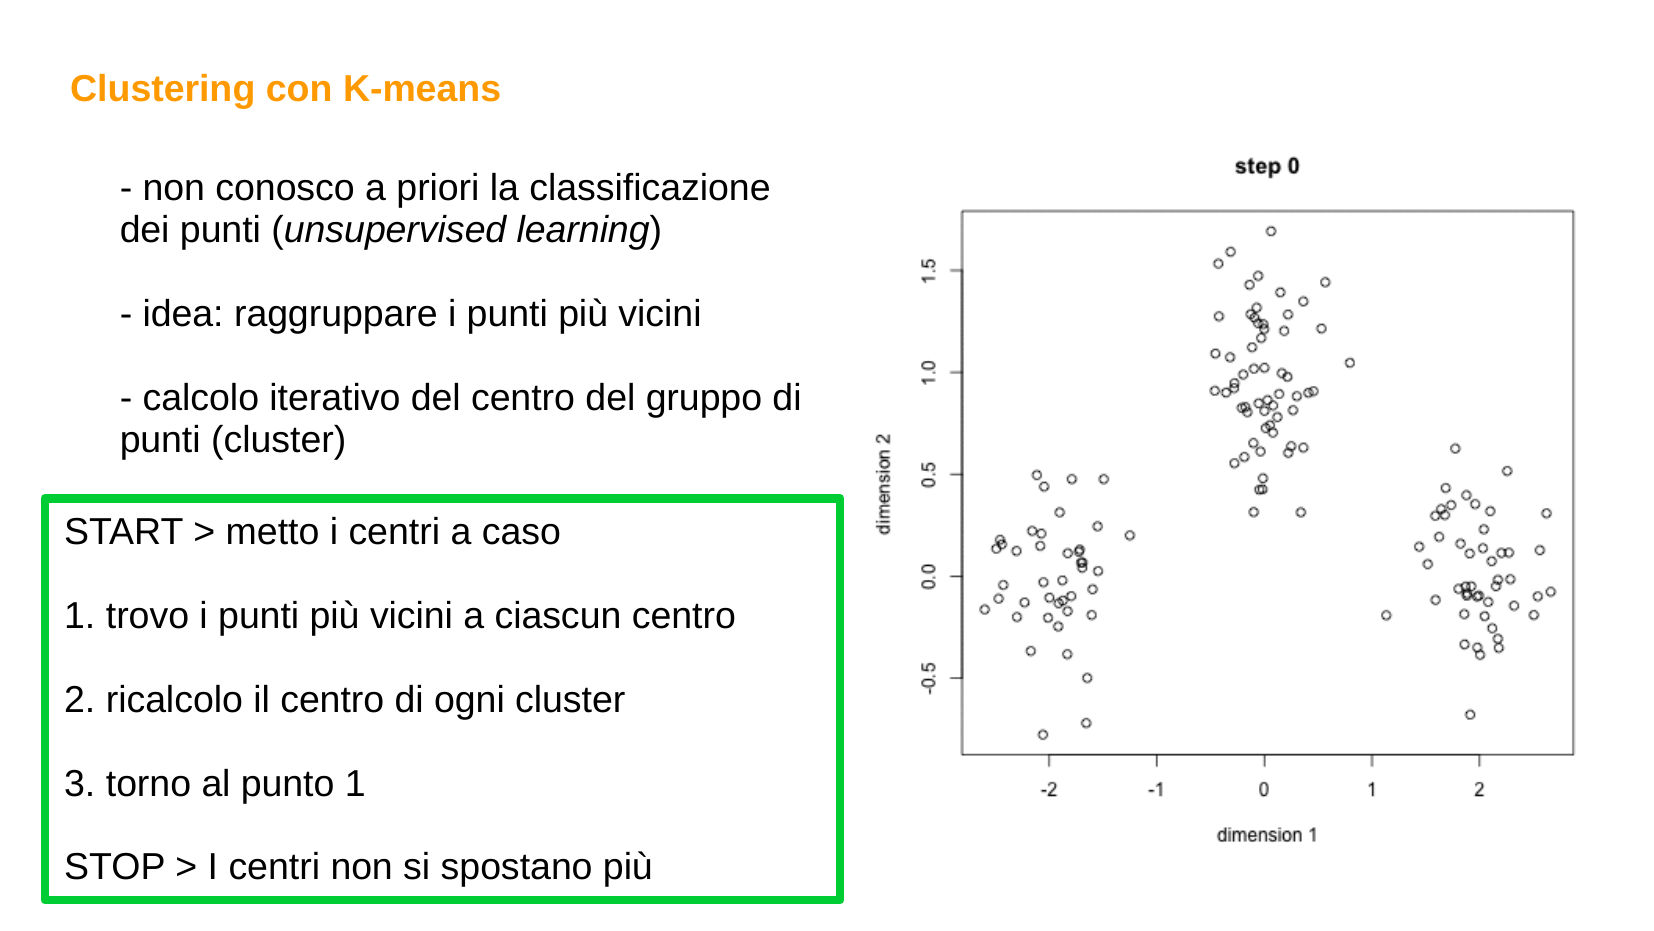

Clustering con K-means
- non conosco a priori la classificazione dei punti (unsupervised learning)
- idea: raggruppare i punti più vicini
- calcolo iterativo del centro del gruppo di punti (cluster)
START > metto i centri a caso
1. trovo i punti più vicini a ciascun centro
2. ricalcolo il centro di ogni cluster
3. torno al punto 1
STOP > I centri non si spostano più